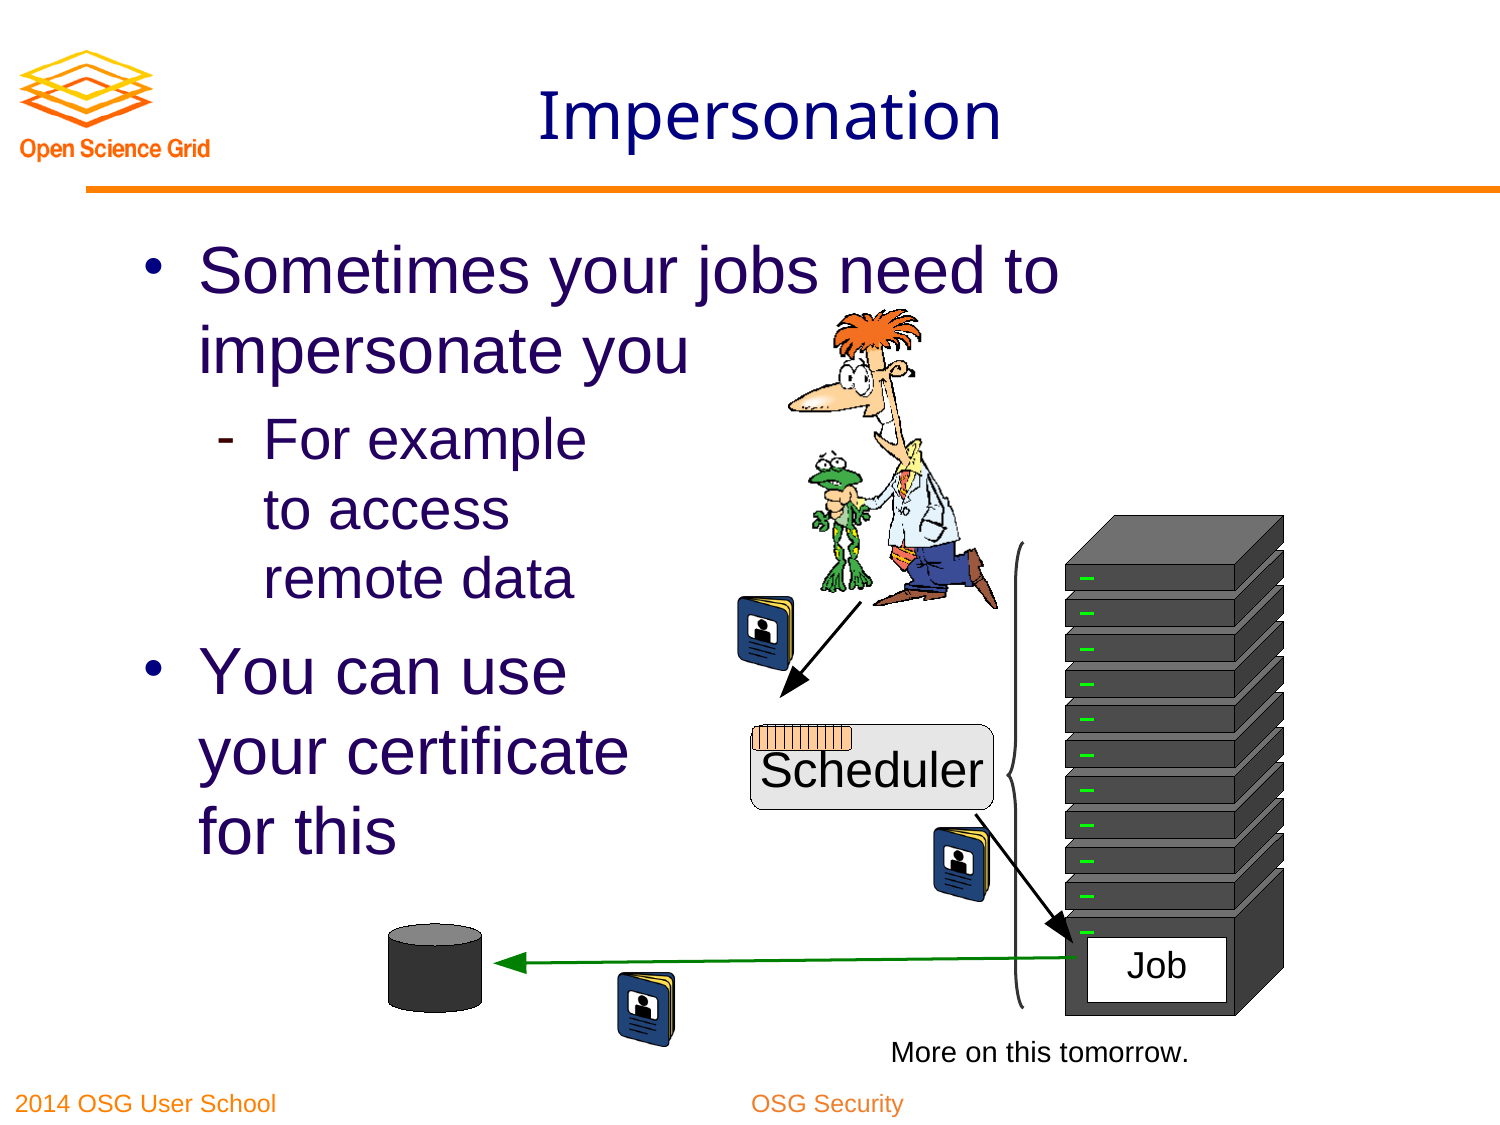

# Impersonation
Sometimes your jobs need to impersonate you
For example
to access
remote data
You can use
your certificate
for this
Scheduler
Job
More on this tomorrow.